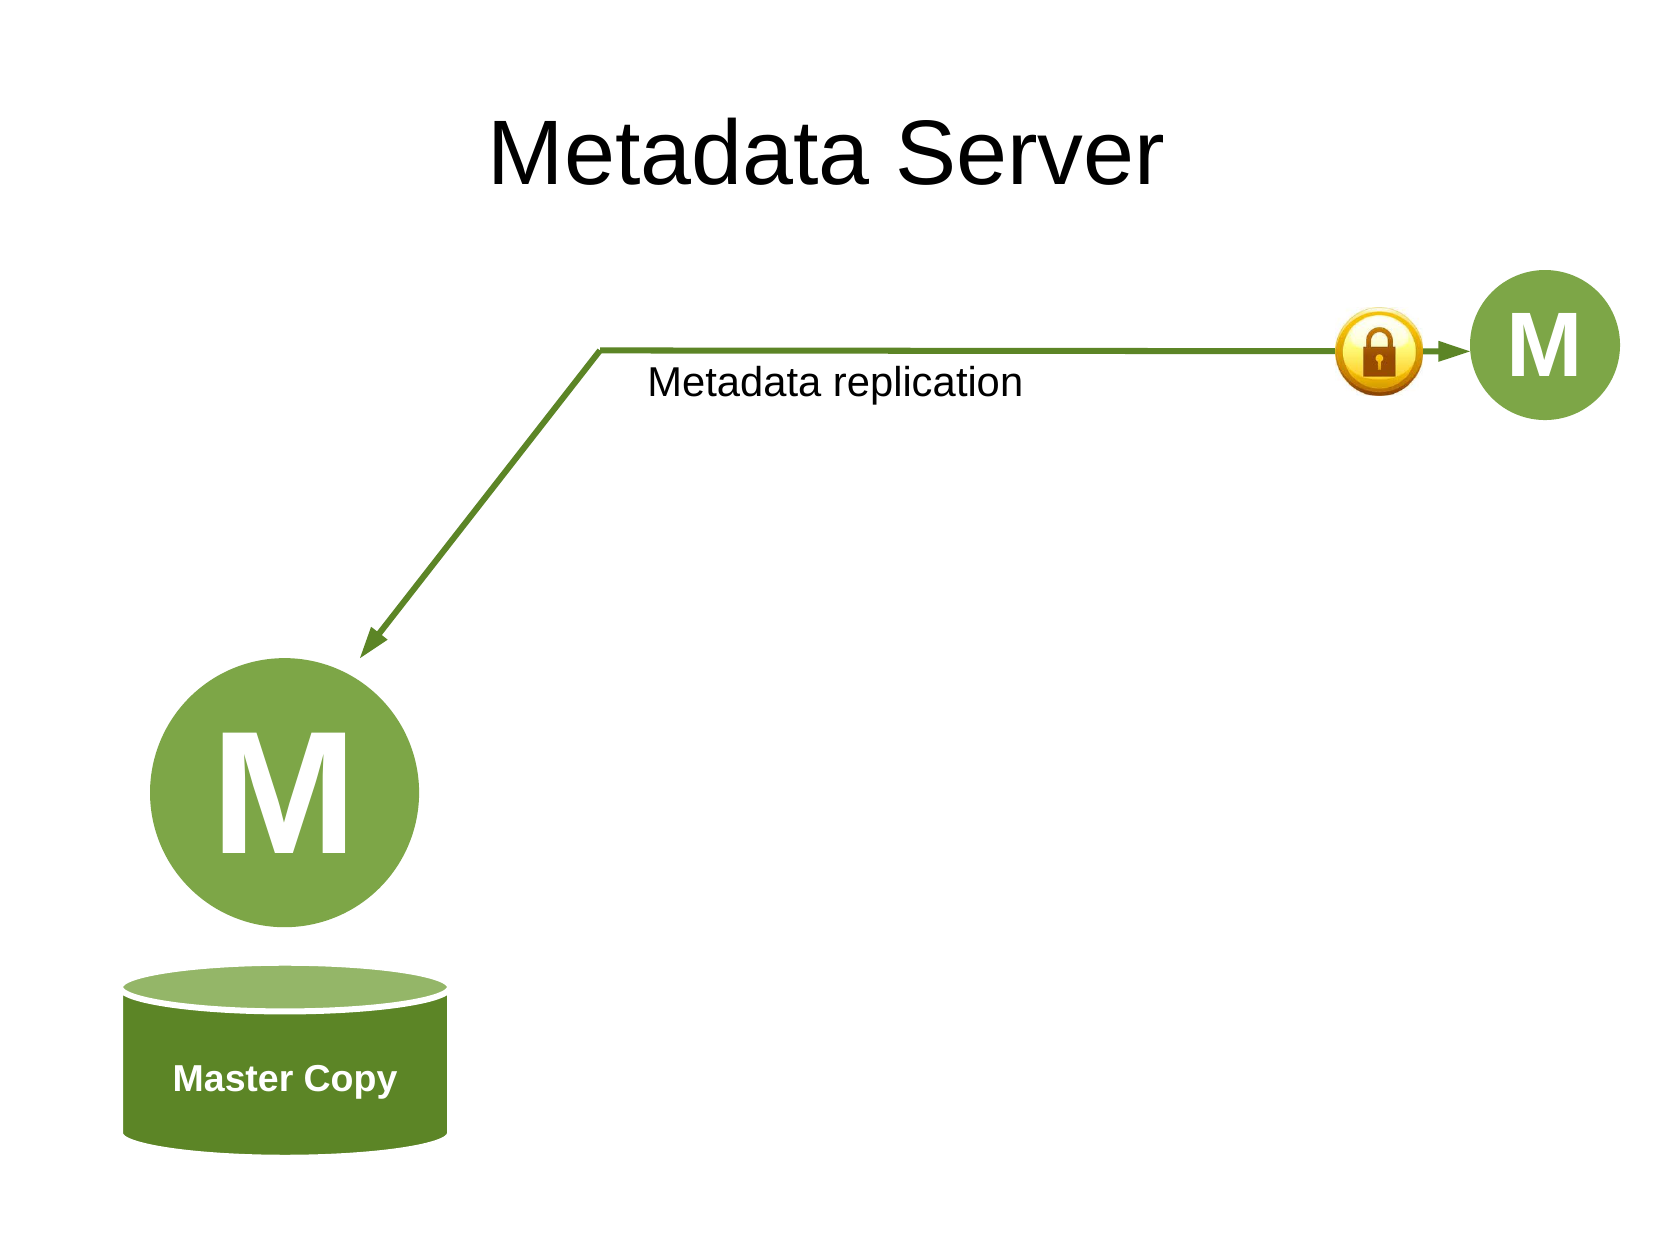

# Metadata Server
M
Metadata replication
M
Master Copy